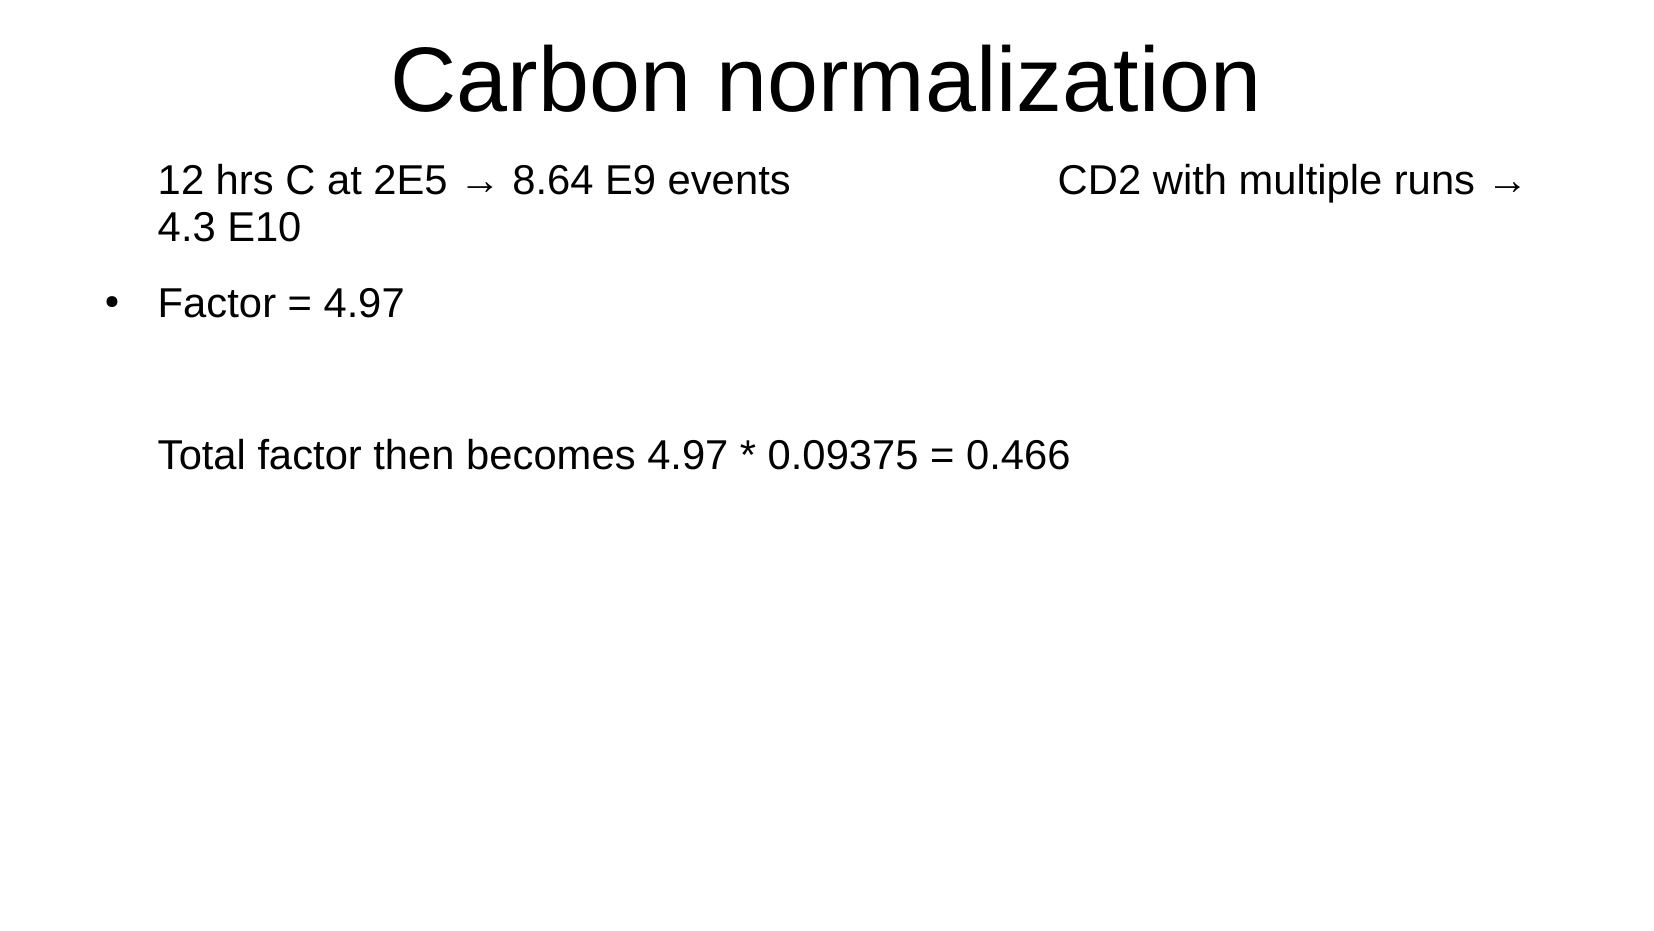

# Carbon normalization
12 hrs C at 2E5 → 8.64 E9 events				CD2 with multiple runs → 4.3 E10
Factor = 4.97
Total factor then becomes 4.97 * 0.09375 = 0.466